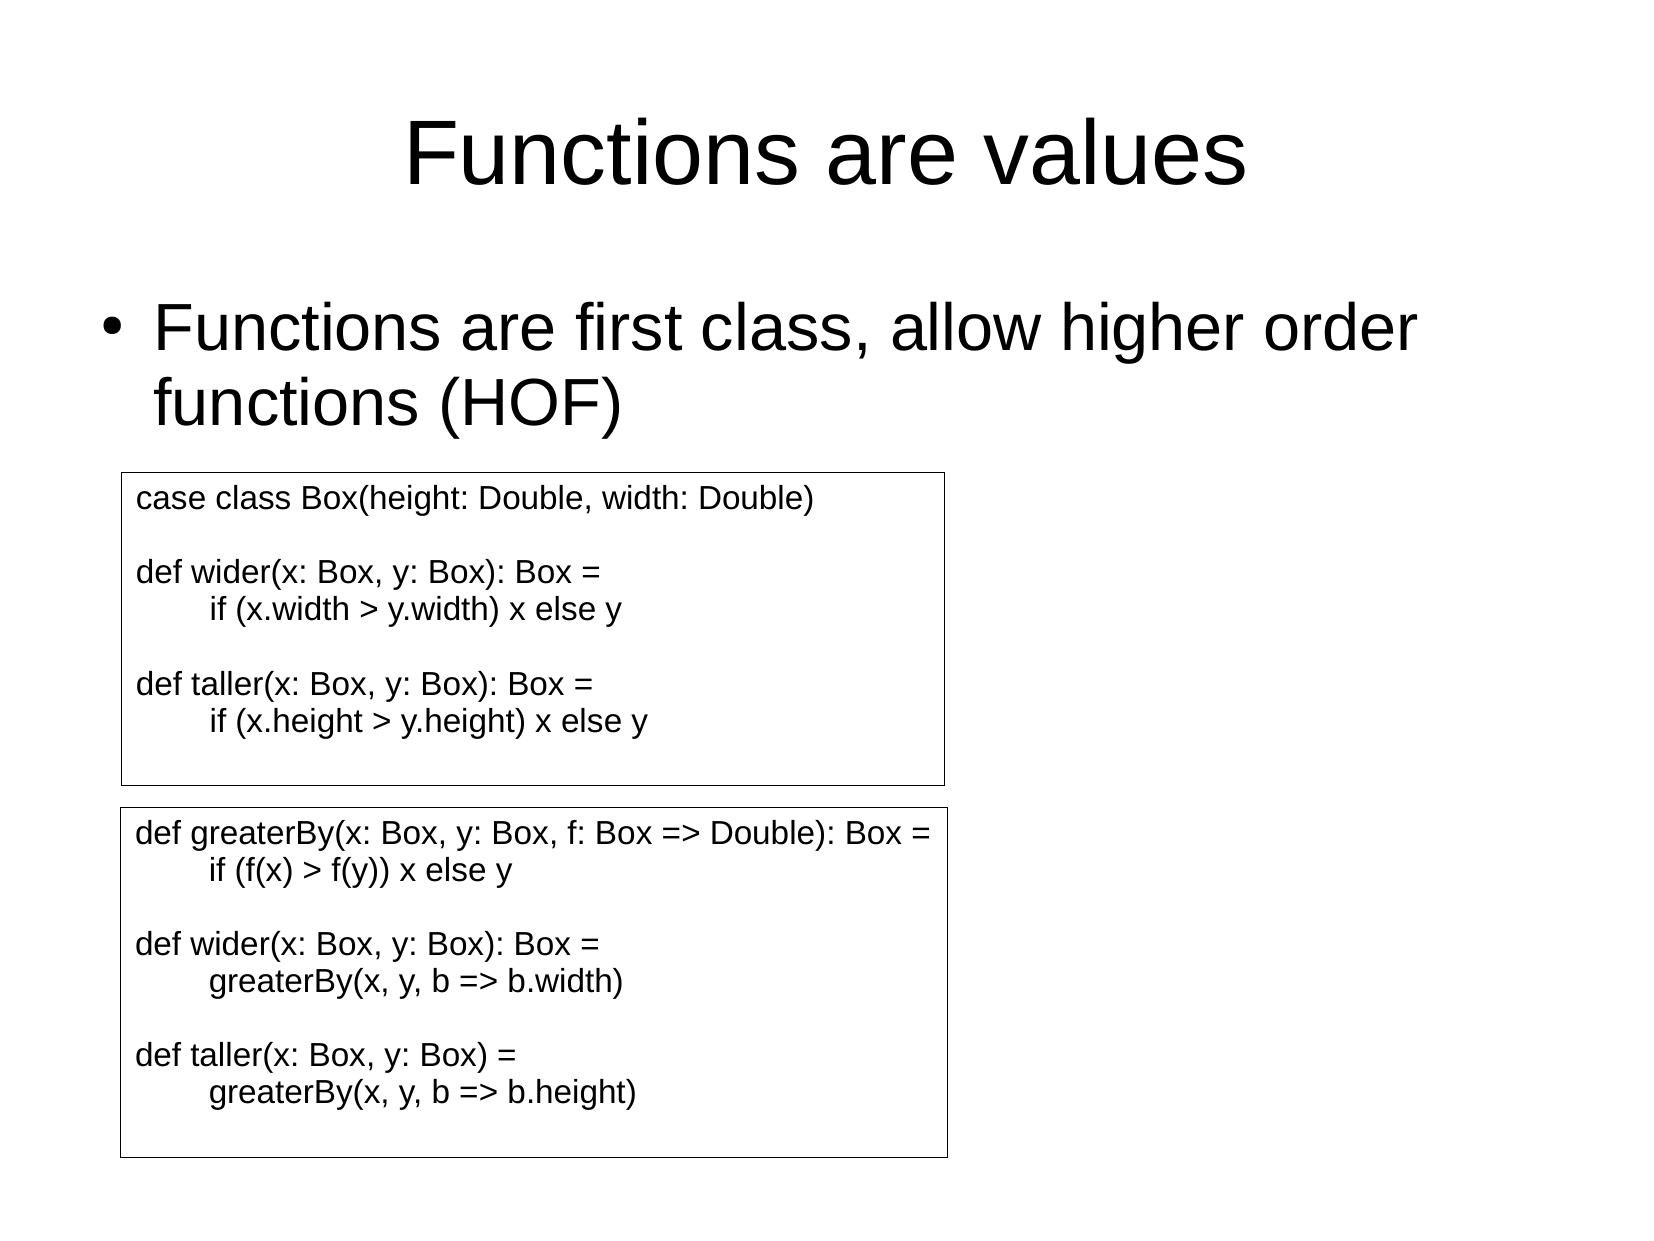

# Functions are values
Functions are first class, allow higher order functions (HOF)
case class Box(height: Double, width: Double)
def wider(x: Box, y: Box): Box =
	if (x.width > y.width) x else y
def taller(x: Box, y: Box): Box =
	if (x.height > y.height) x else y
def greaterBy(x: Box, y: Box, f: Box => Double): Box =
	if (f(x) > f(y)) x else y
def wider(x: Box, y: Box): Box =
	greaterBy(x, y, b => b.width)
def taller(x: Box, y: Box) =
	greaterBy(x, y, b => b.height)